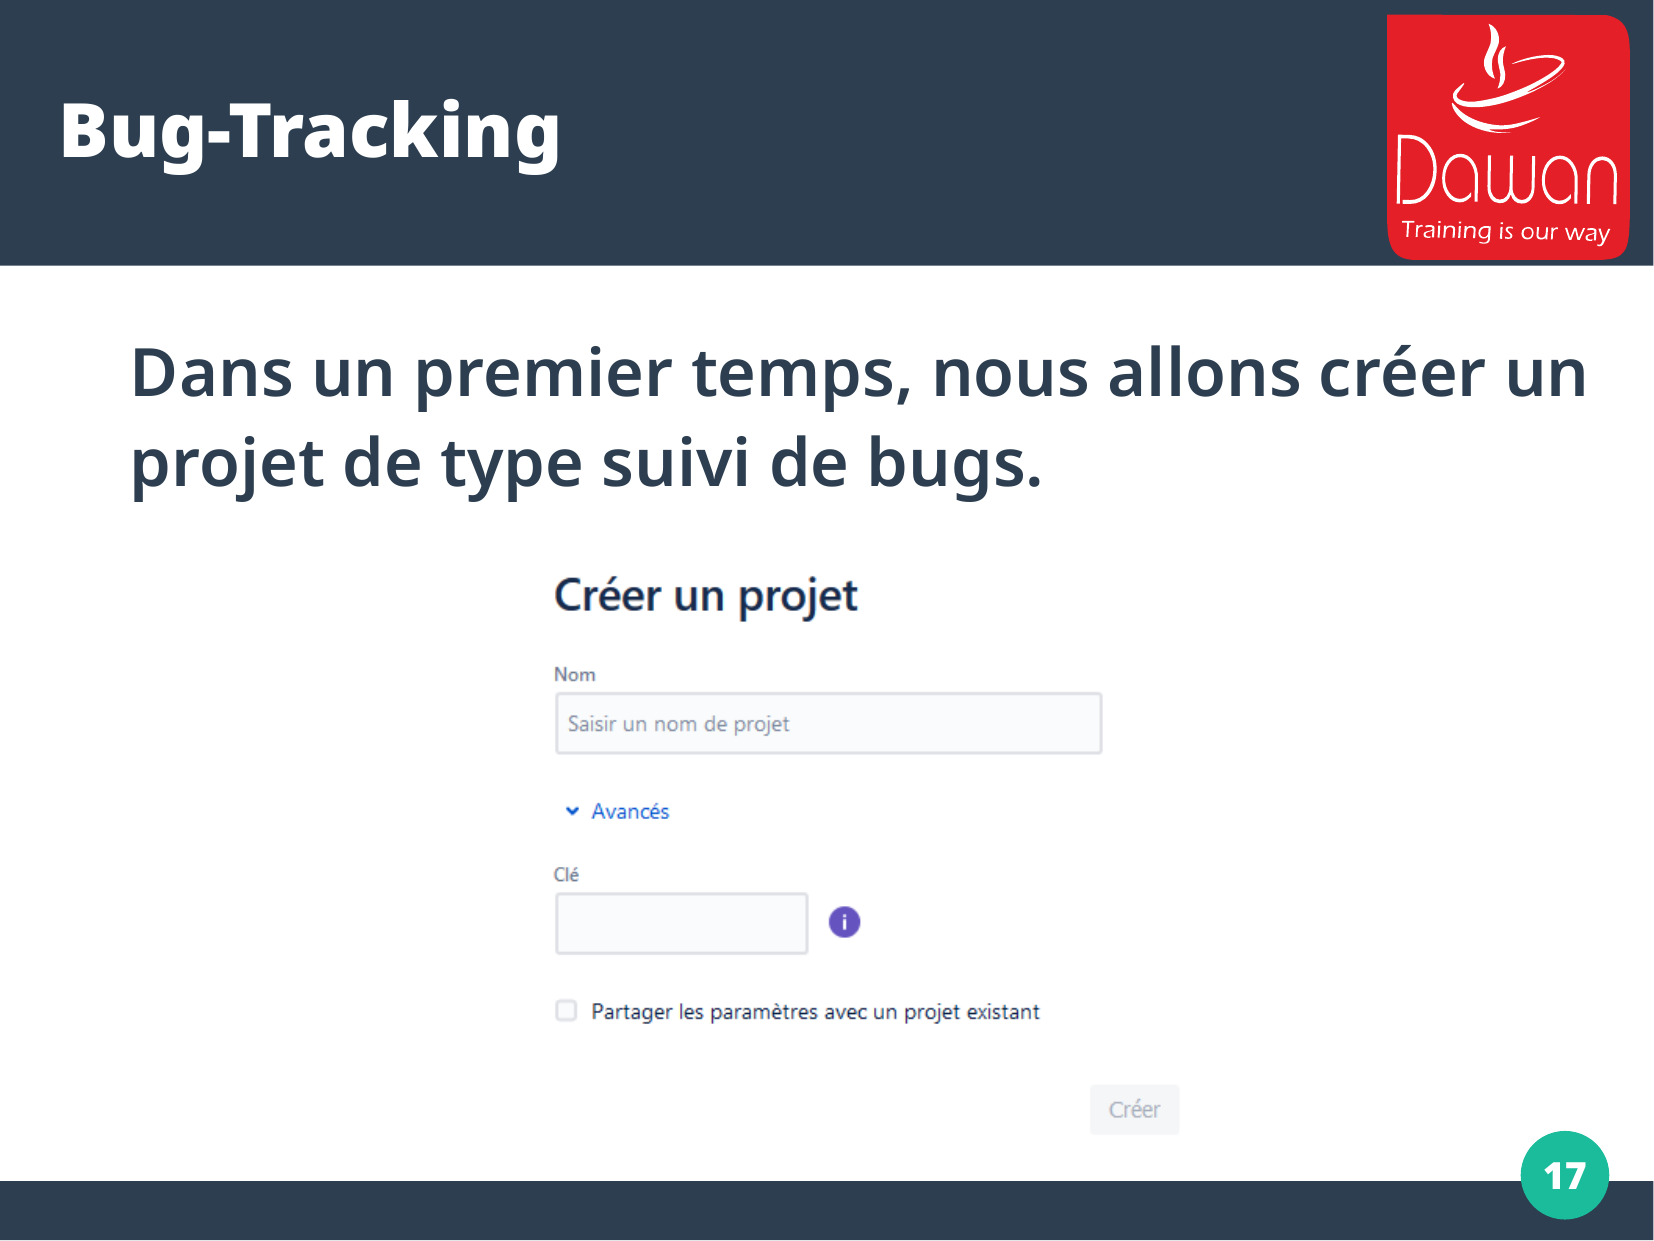

# Bug-Tracking
Dans un premier temps, nous allons créer un projet de type suivi de bugs.
17